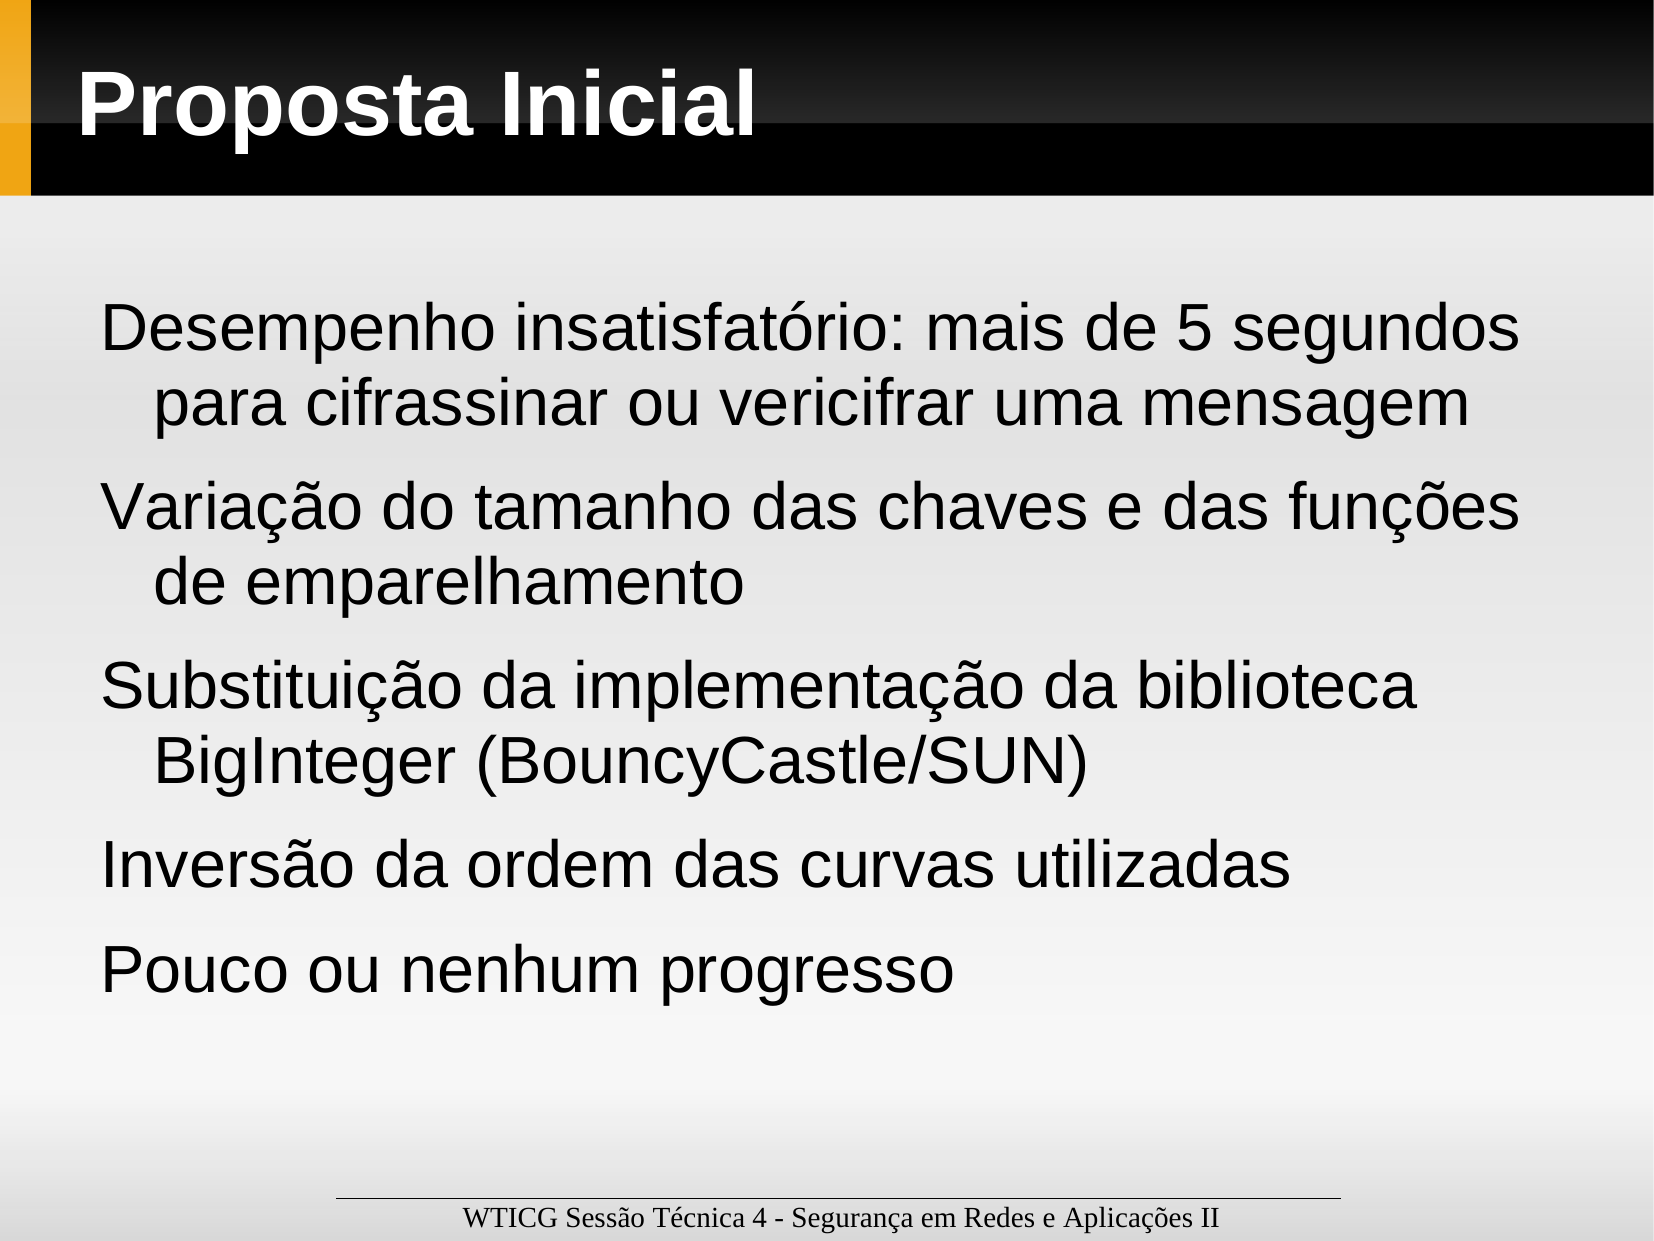

# Proposta Inicial
Desempenho insatisfatório: mais de 5 segundos para cifrassinar ou vericifrar uma mensagem
Variação do tamanho das chaves e das funções de emparelhamento
Substituição da implementação da biblioteca BigInteger (BouncyCastle/SUN)
Inversão da ordem das curvas utilizadas
Pouco ou nenhum progresso
WTICG Sessão Técnica 4 - Segurança em Redes e Aplicações II